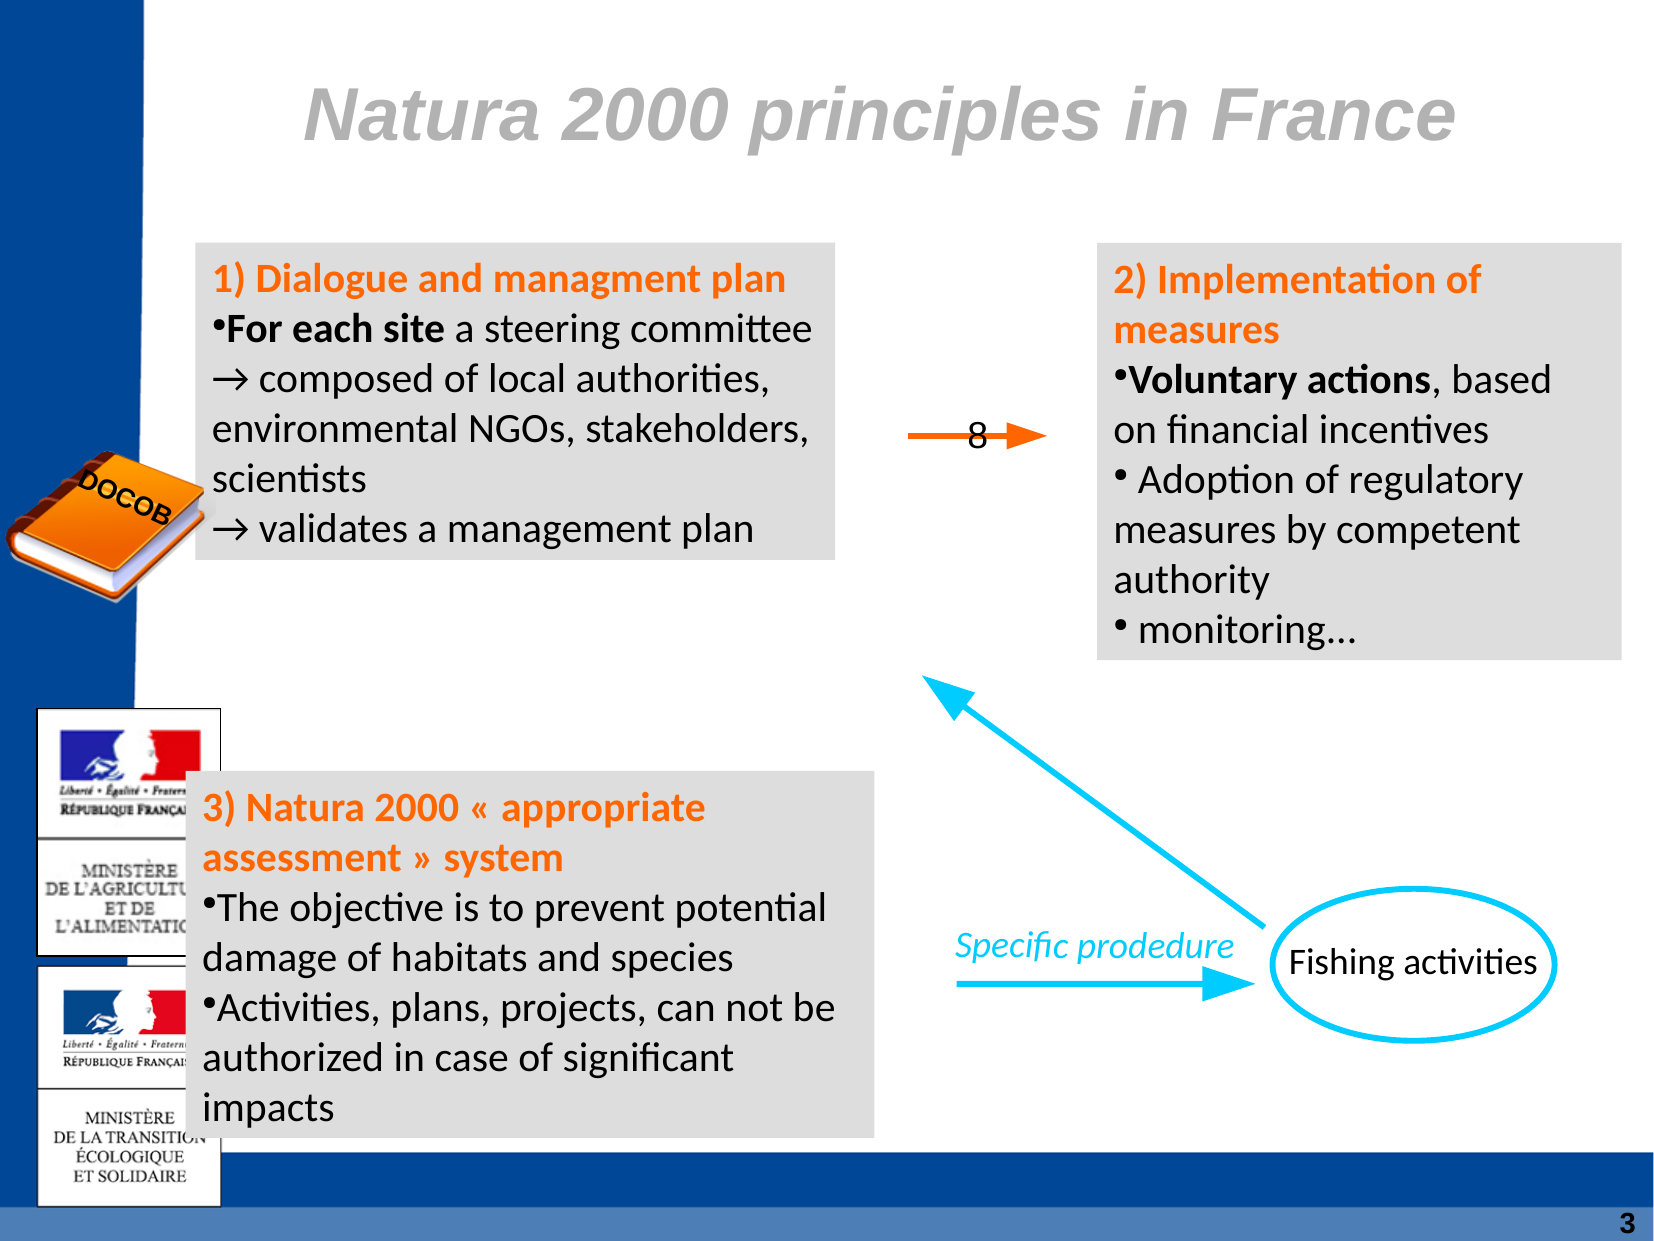

Natura 2000 principles in France
1) Dialogue and managment plan
For each site a steering committee
→ composed of local authorities, environmental NGOs, stakeholders, scientists
→ validates a management plan
2) Implementation of measures
Voluntary actions, based on financial incentives
 Adoption of regulatory measures by competent authority
 monitoring...
DOCOB
8
3) Natura 2000 « appropriate assessment » system
The objective is to prevent potential damage of habitats and species
Activities, plans, projects, can not be authorized in case of significant impacts
Fishing activities
Specific prodedure